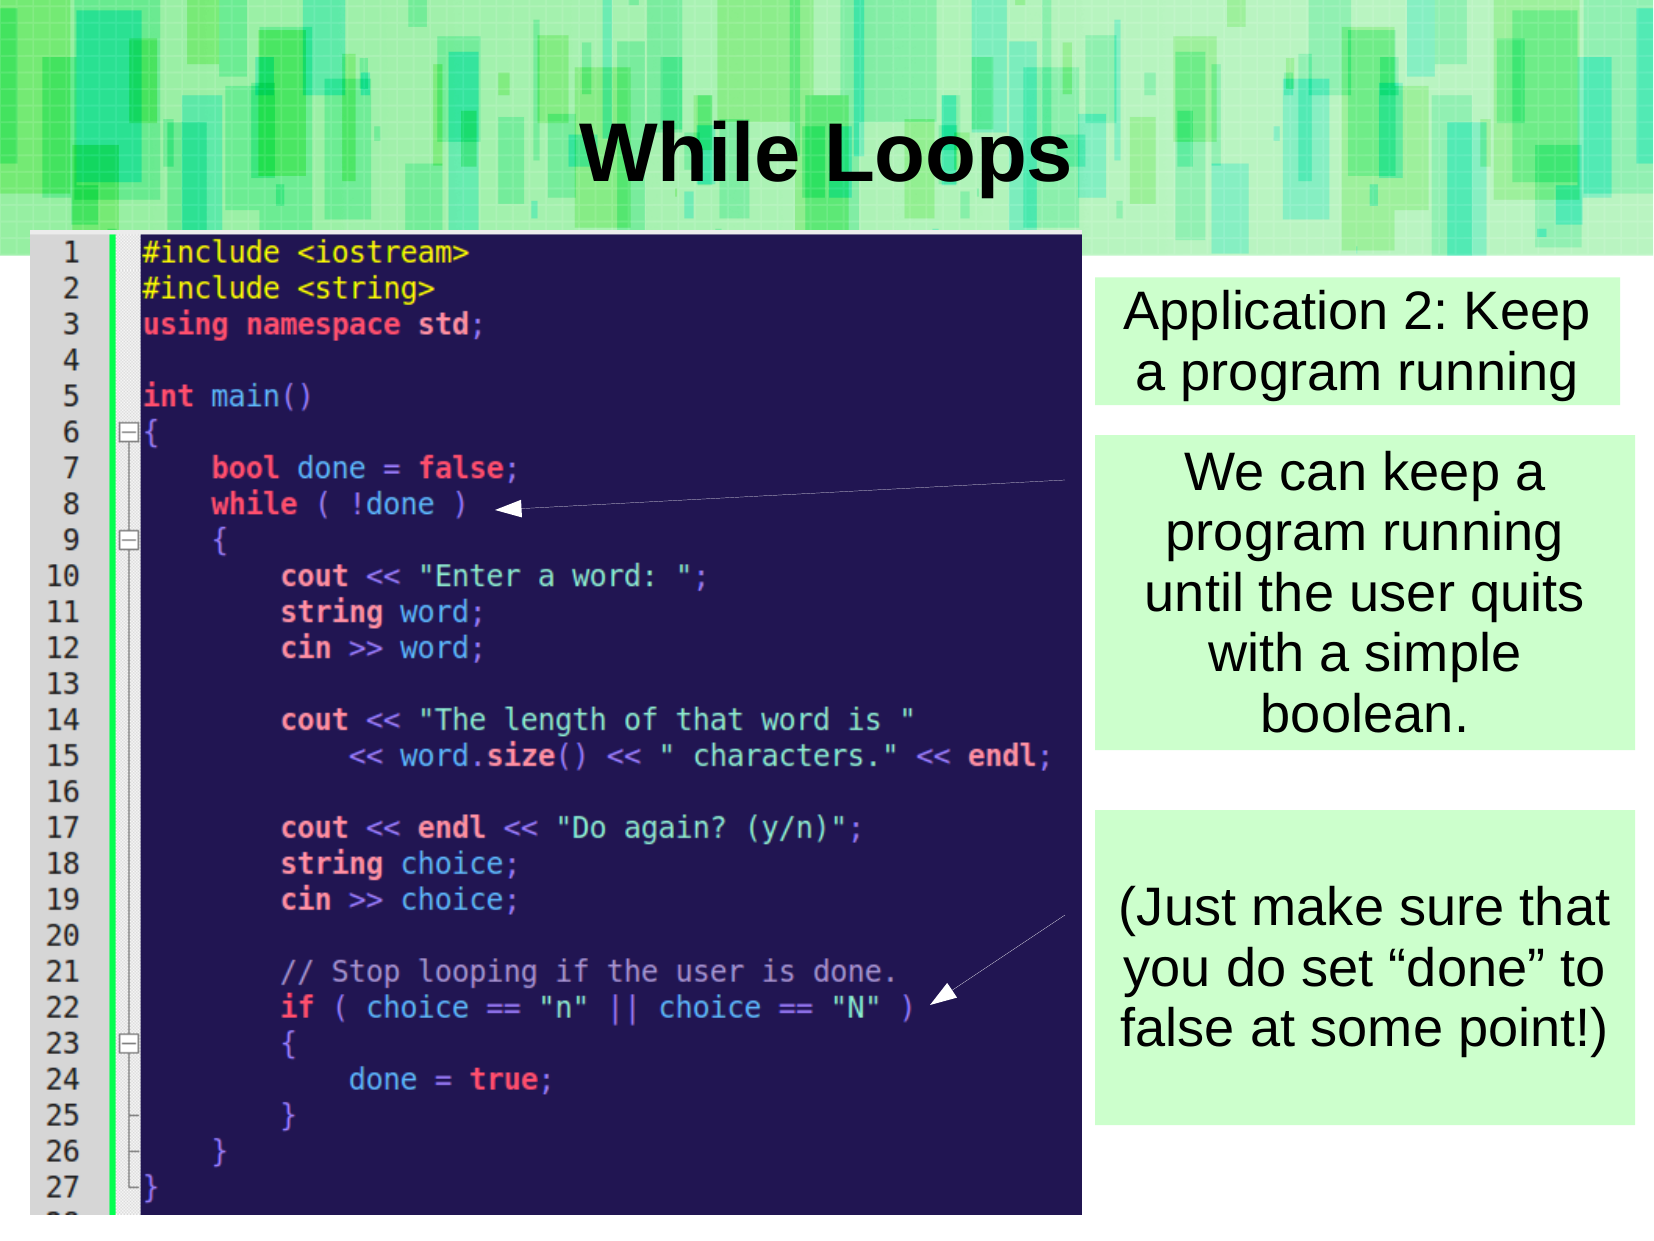

# While Loops
Application 2: Keep a program running
We can keep a program running until the user quits with a simple boolean.
(Just make sure that you do set “done” to false at some point!)